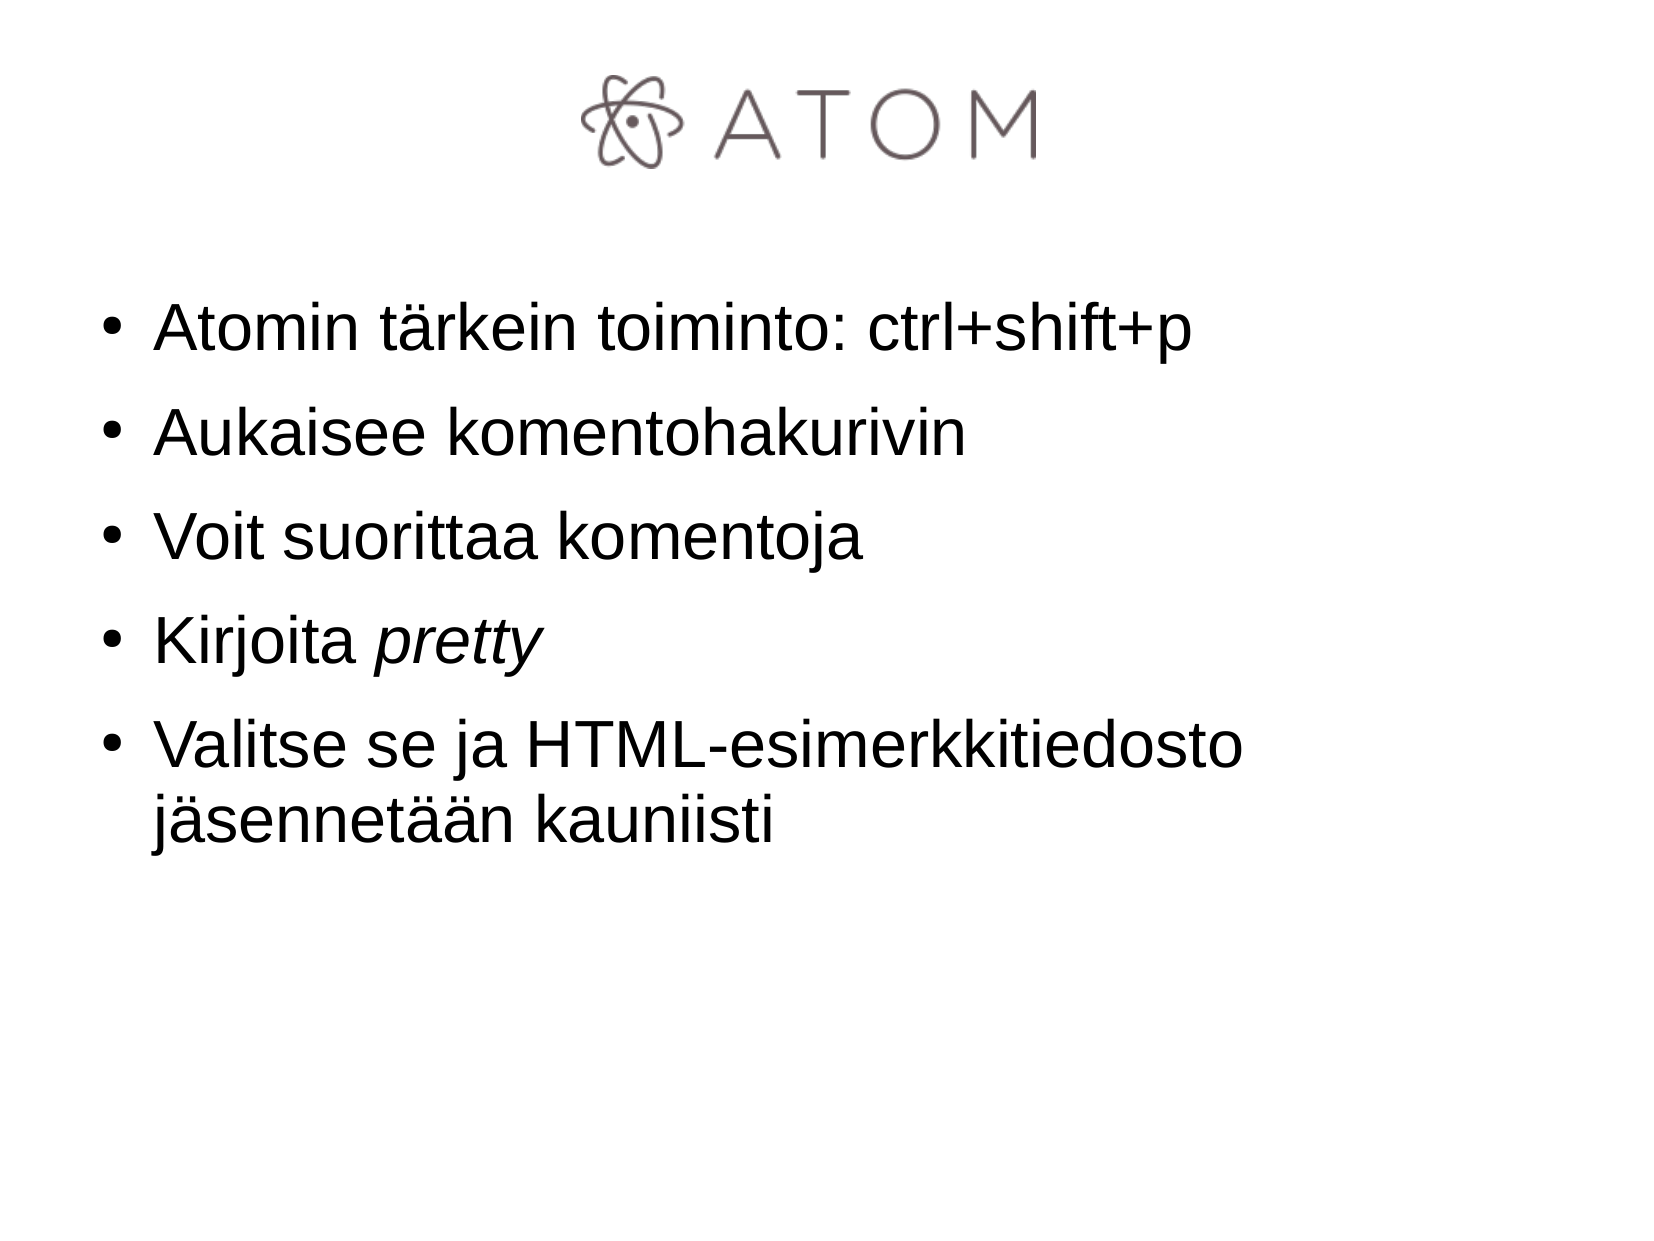

# Atomin tärkein toiminto: ctrl+shift+p
Aukaisee komentohakurivin
Voit suorittaa komentoja
Kirjoita pretty
Valitse se ja HTML-esimerkkitiedosto jäsennetään kauniisti